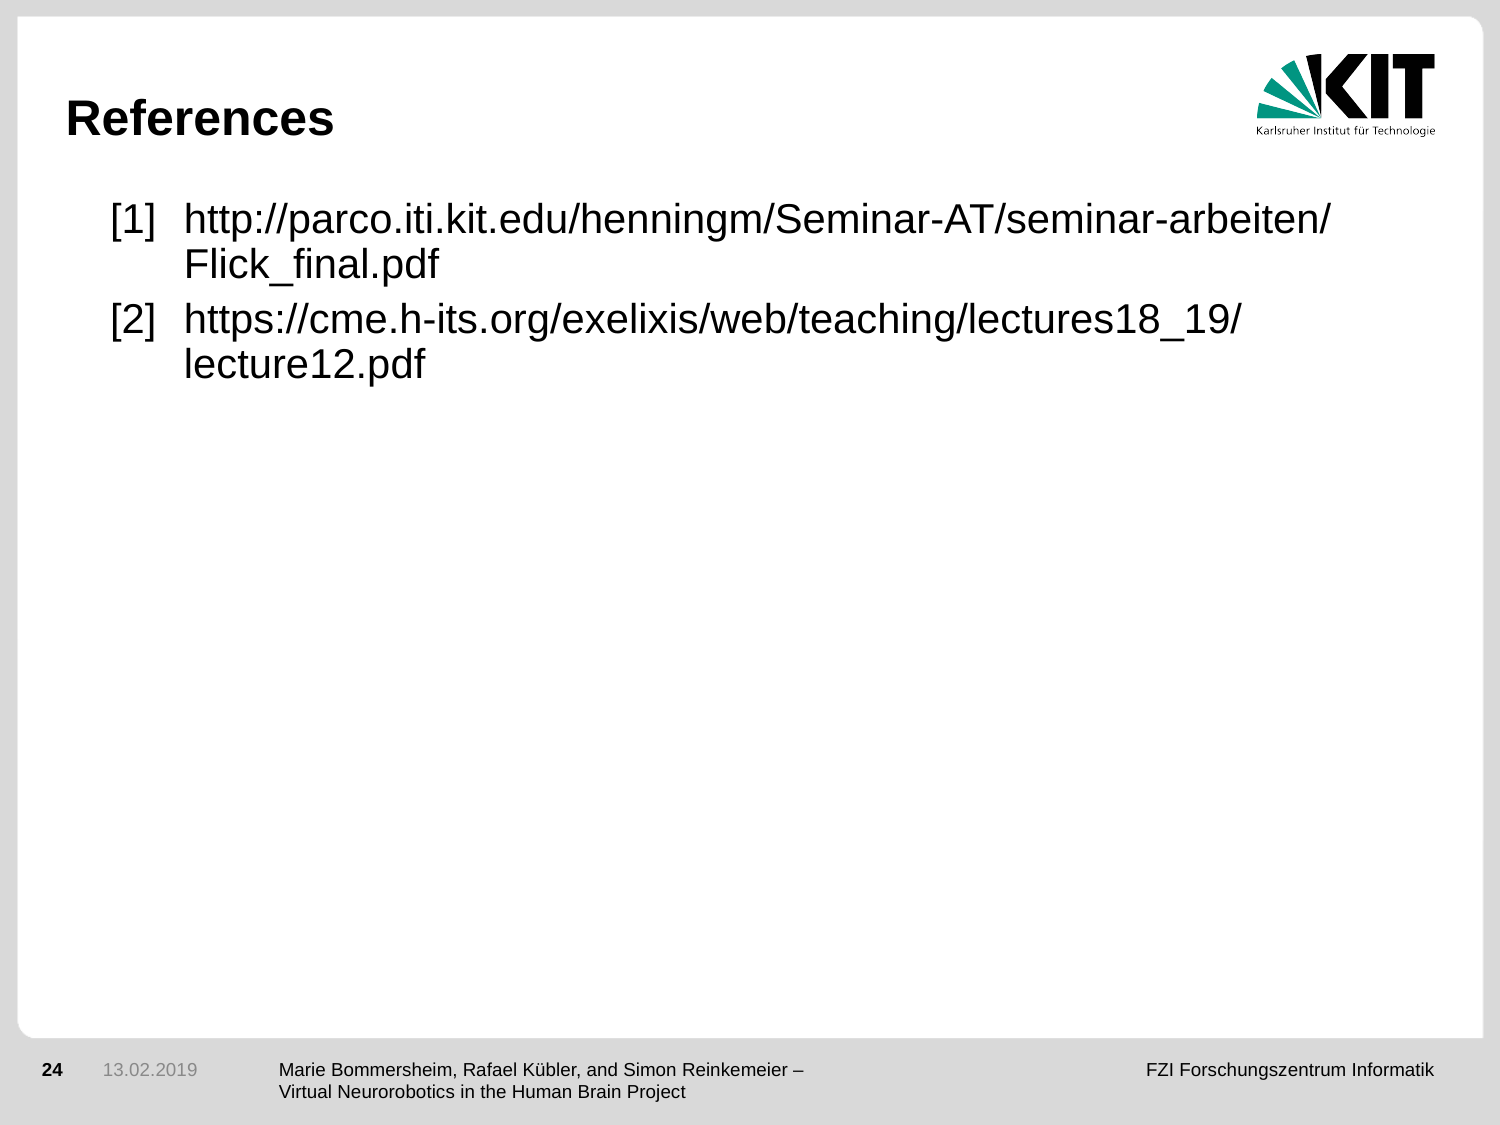

References
# [1]	http://parco.iti.kit.edu/henningm/Seminar-AT/seminar-arbeiten/		Flick_final.pdf
[2]	https://cme.h-its.org/exelixis/web/teaching/lectures18_19/			lecture12.pdf
13.02.2019